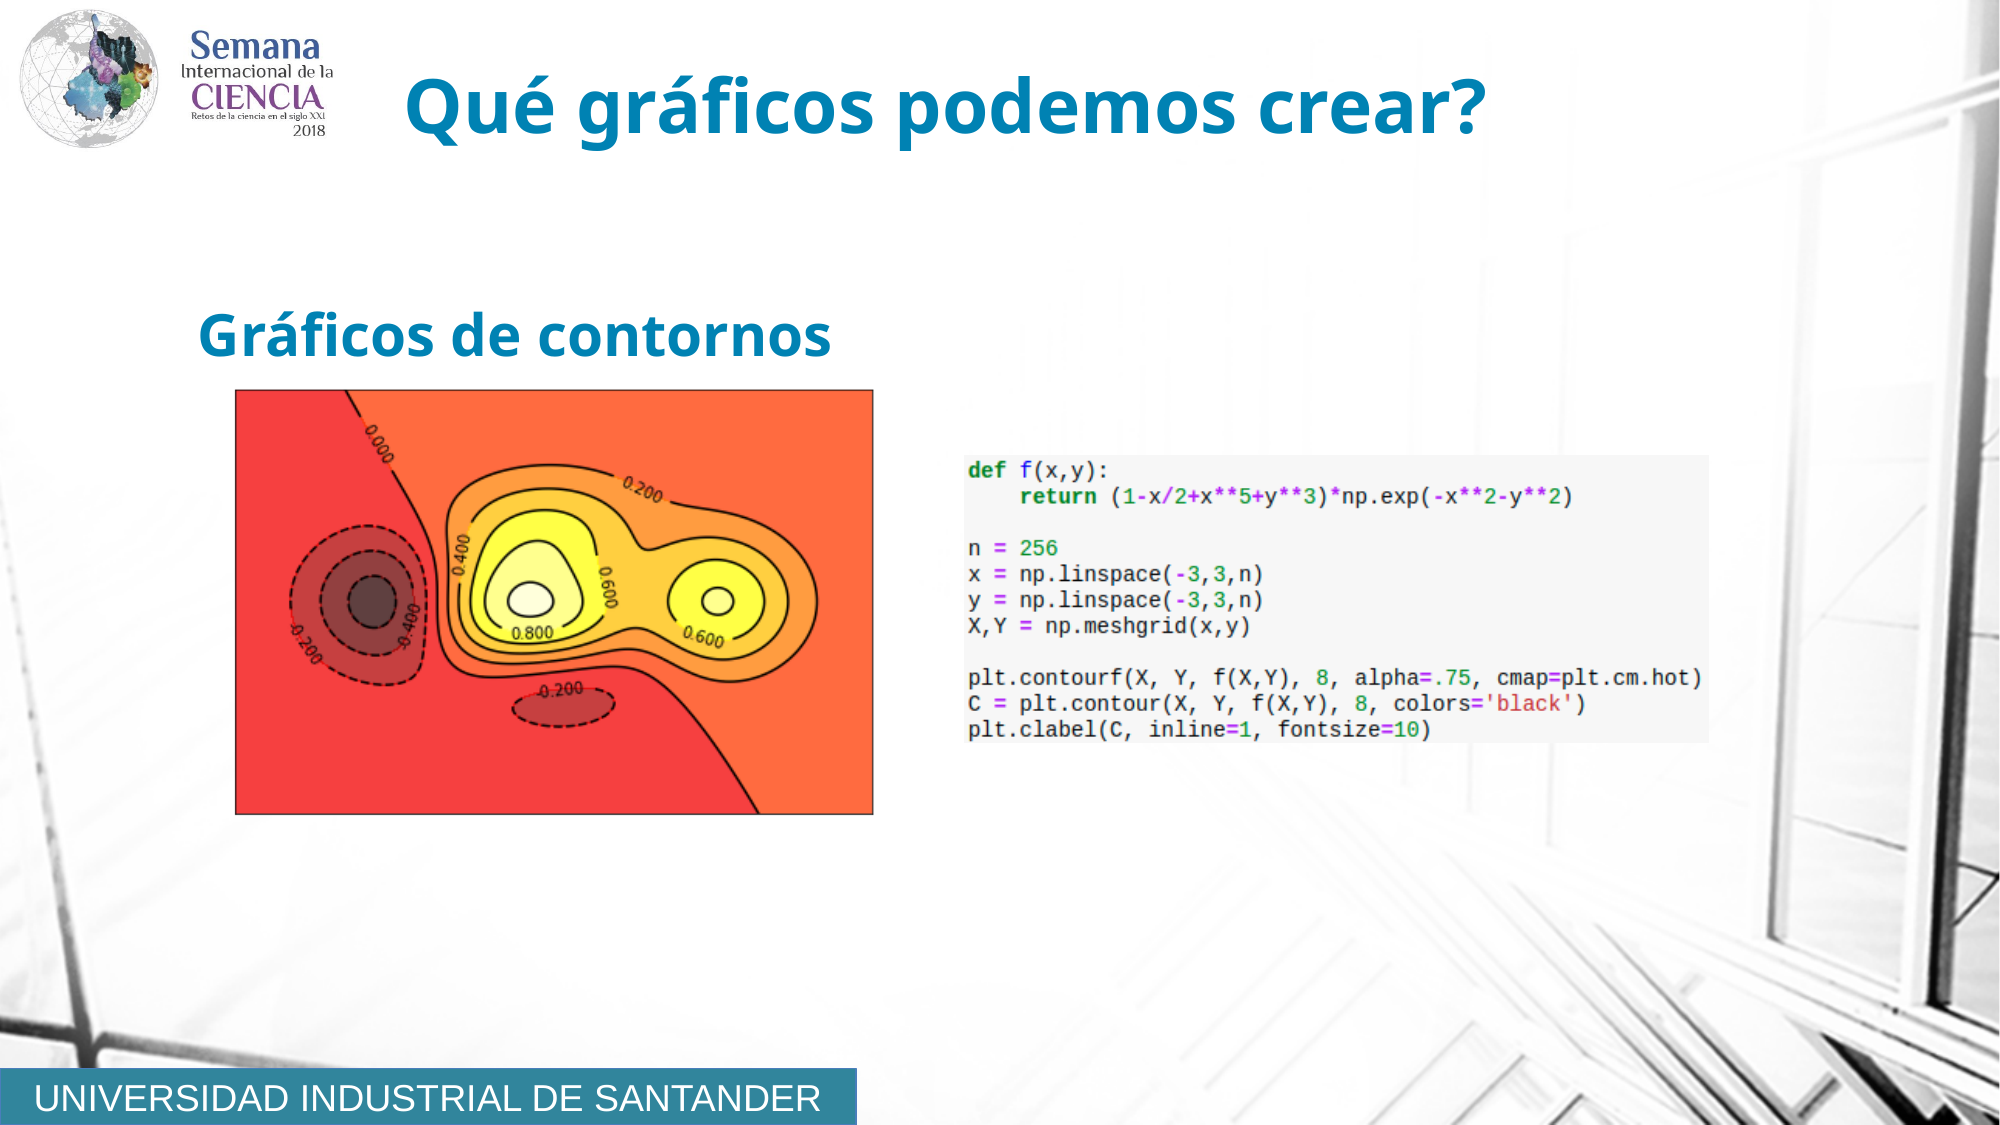

Qué gráficos podemos crear?
Gráficos de contornos
UNIVERSIDAD INDUSTRIAL DE SANTANDER